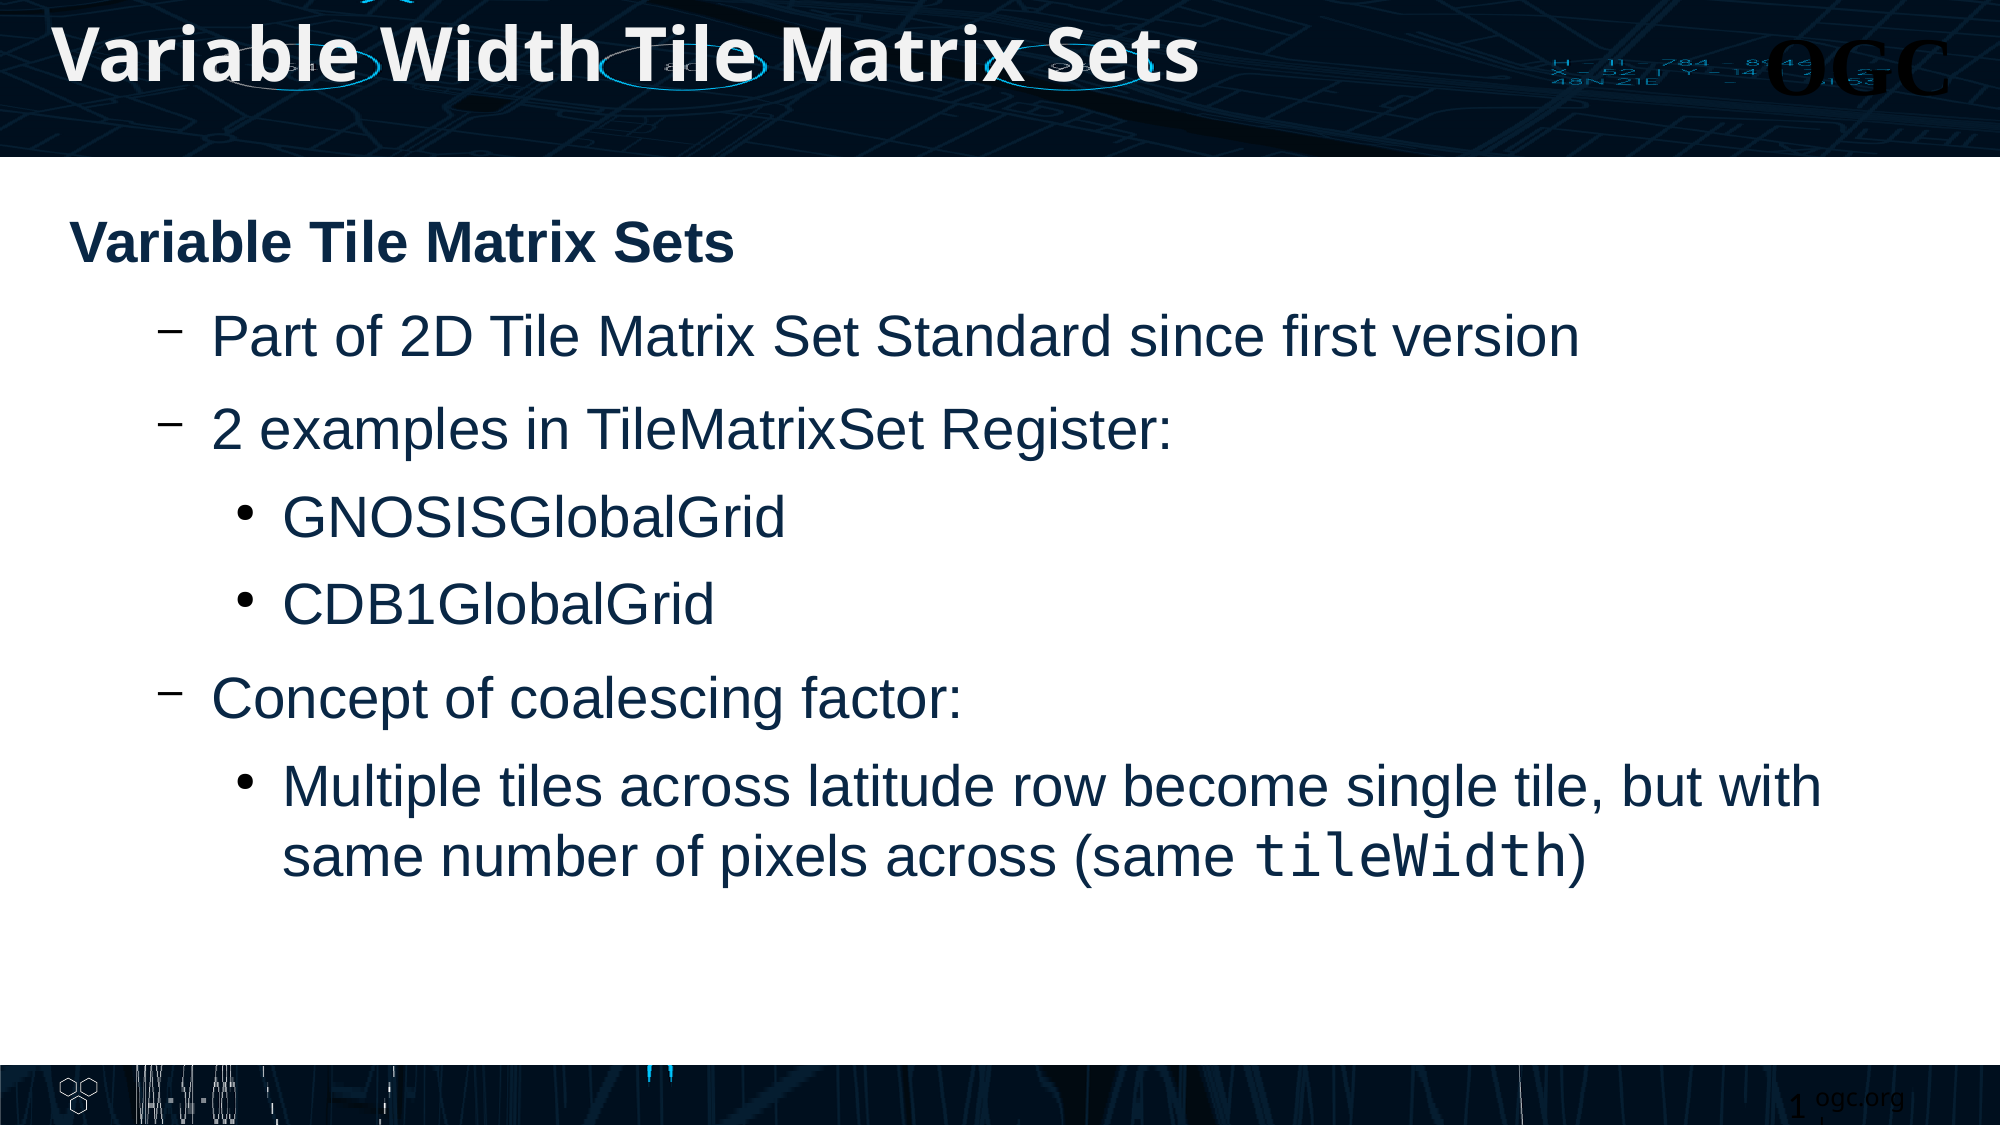

# Variable Width Tile Matrix Sets
Variable Tile Matrix Sets
Part of 2D Tile Matrix Set Standard since first version
2 examples in TileMatrixSet Register:
GNOSISGlobalGrid
CDB1GlobalGrid
Concept of coalescing factor:
Multiple tiles across latitude row become single tile, but with same number of pixels across (same tileWidth)